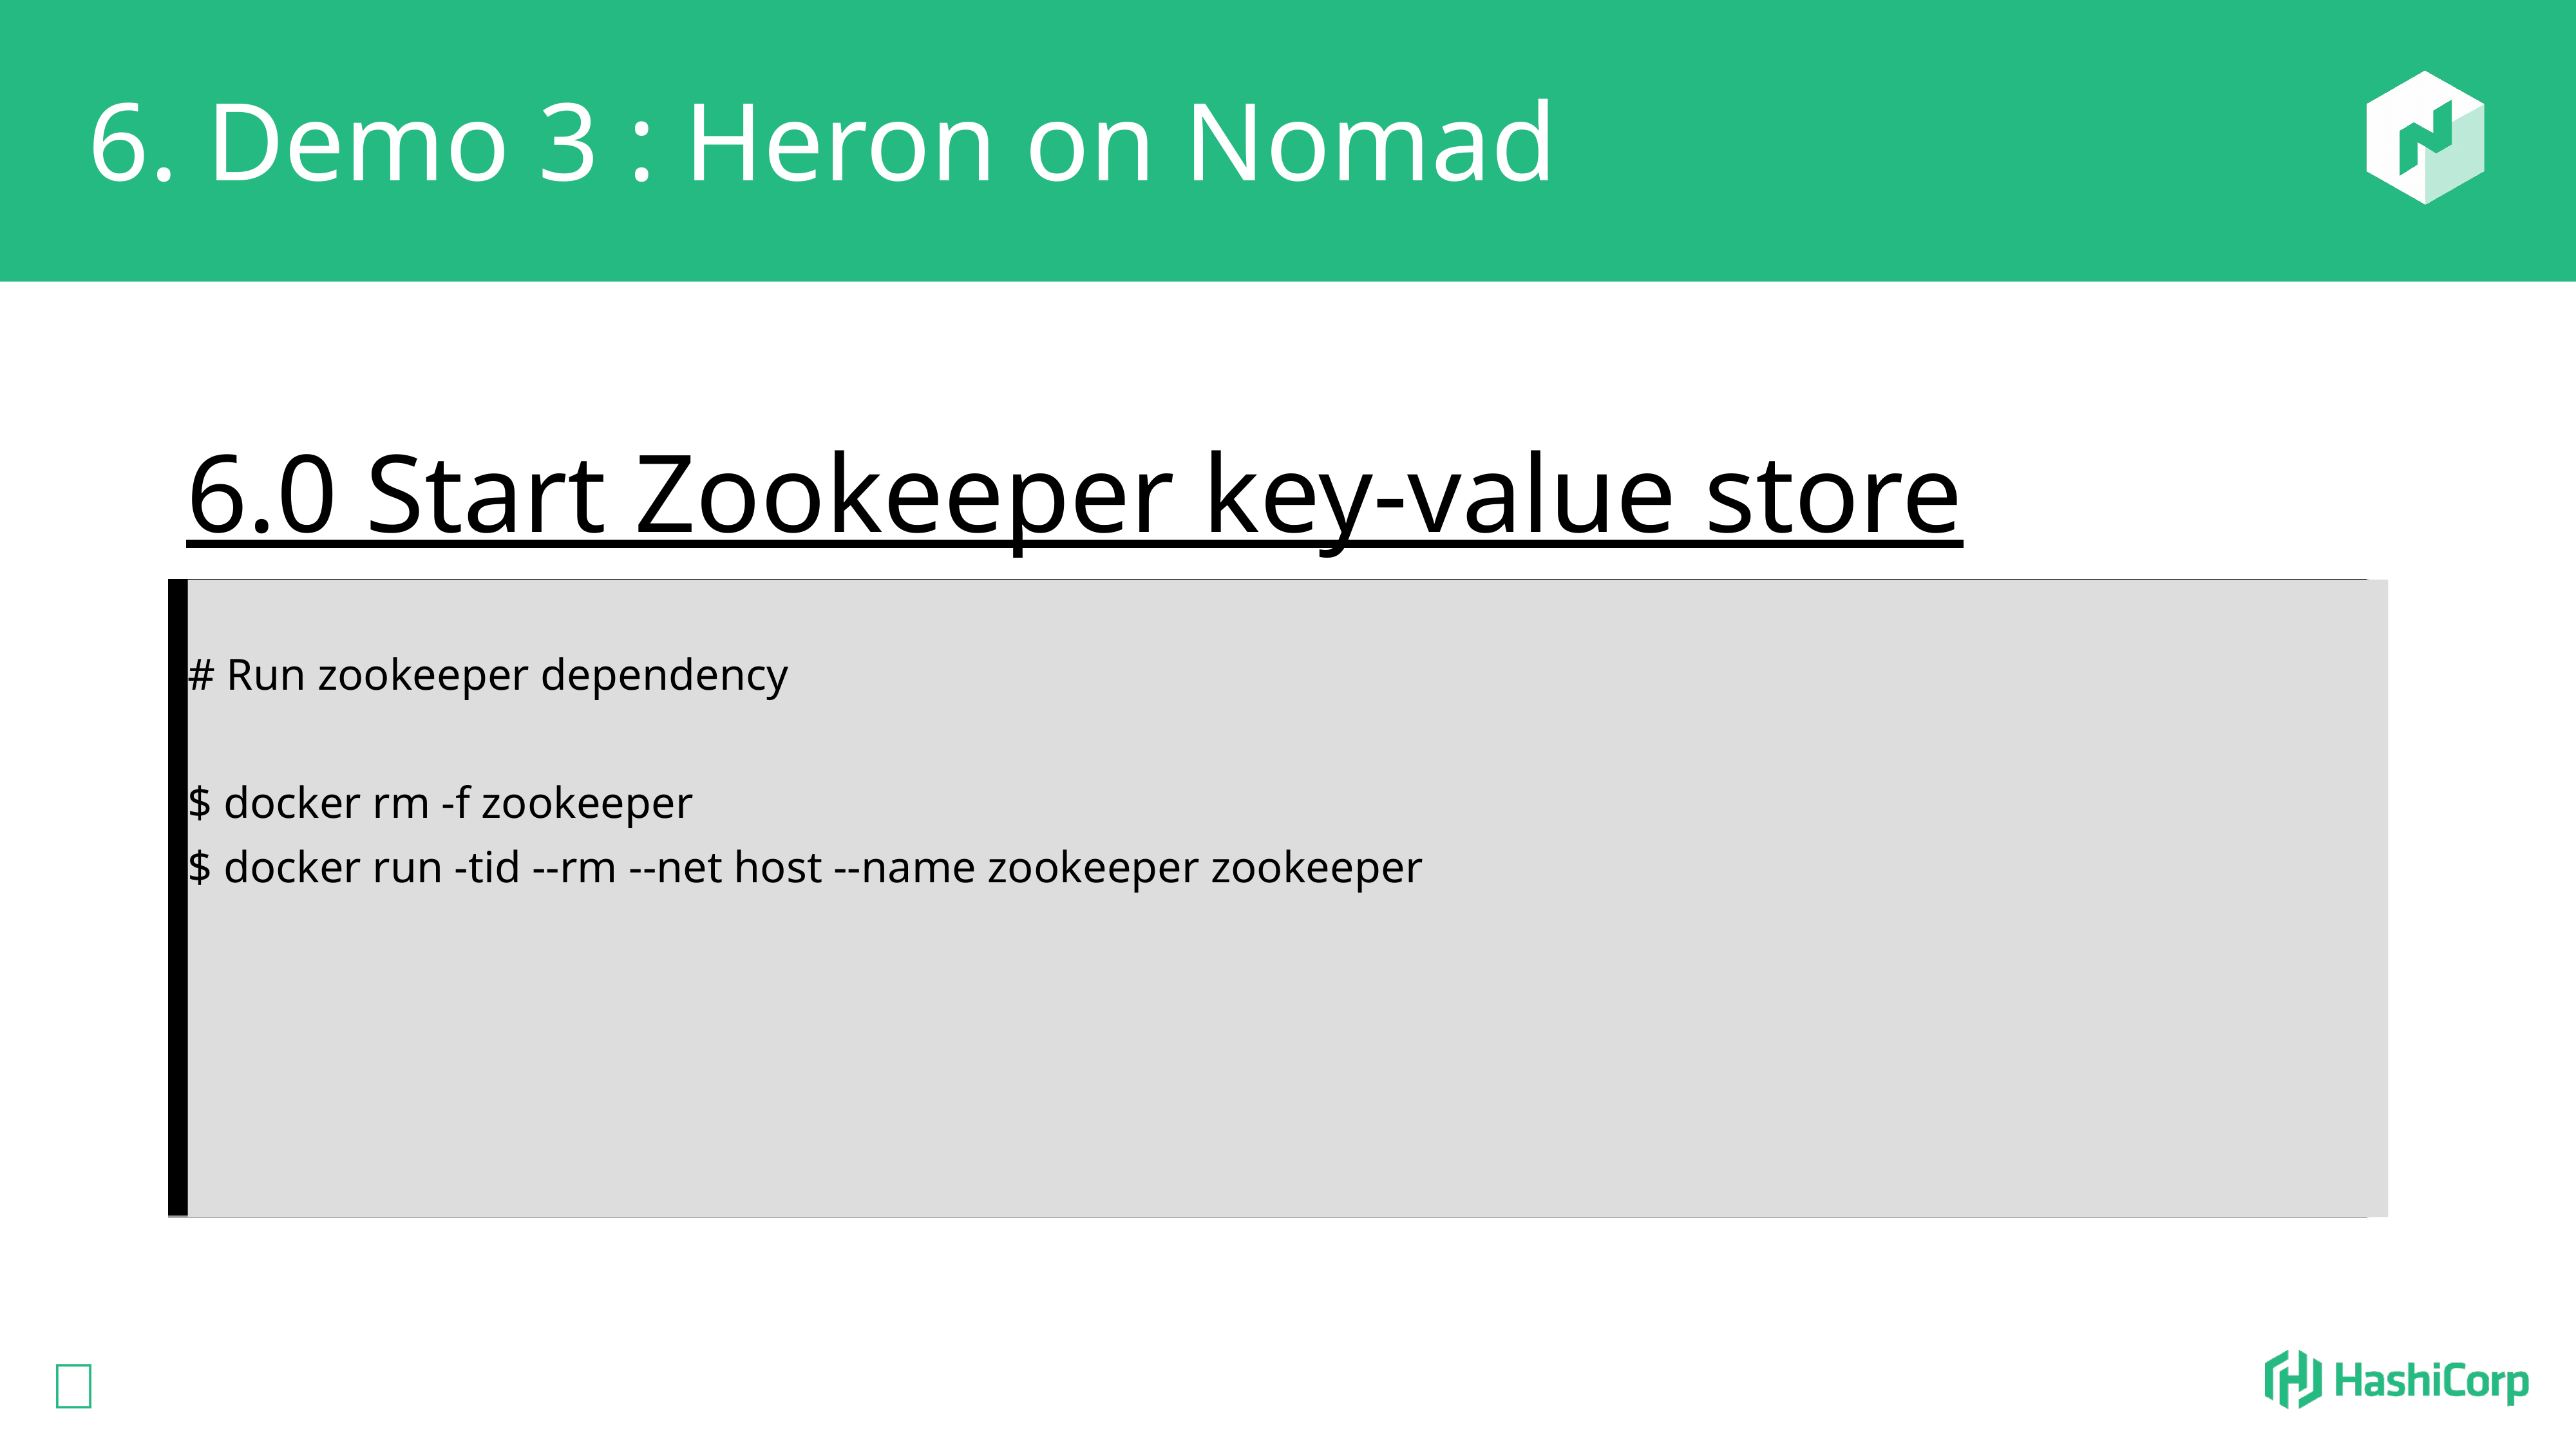

# 6. Demo 3 : Heron on Nomad
6.0 Start Zookeeper key-value store
# Run zookeeper dependency
$ docker rm -f zookeeper
$ docker run -tid --rm --net host --name zookeeper zookeeper